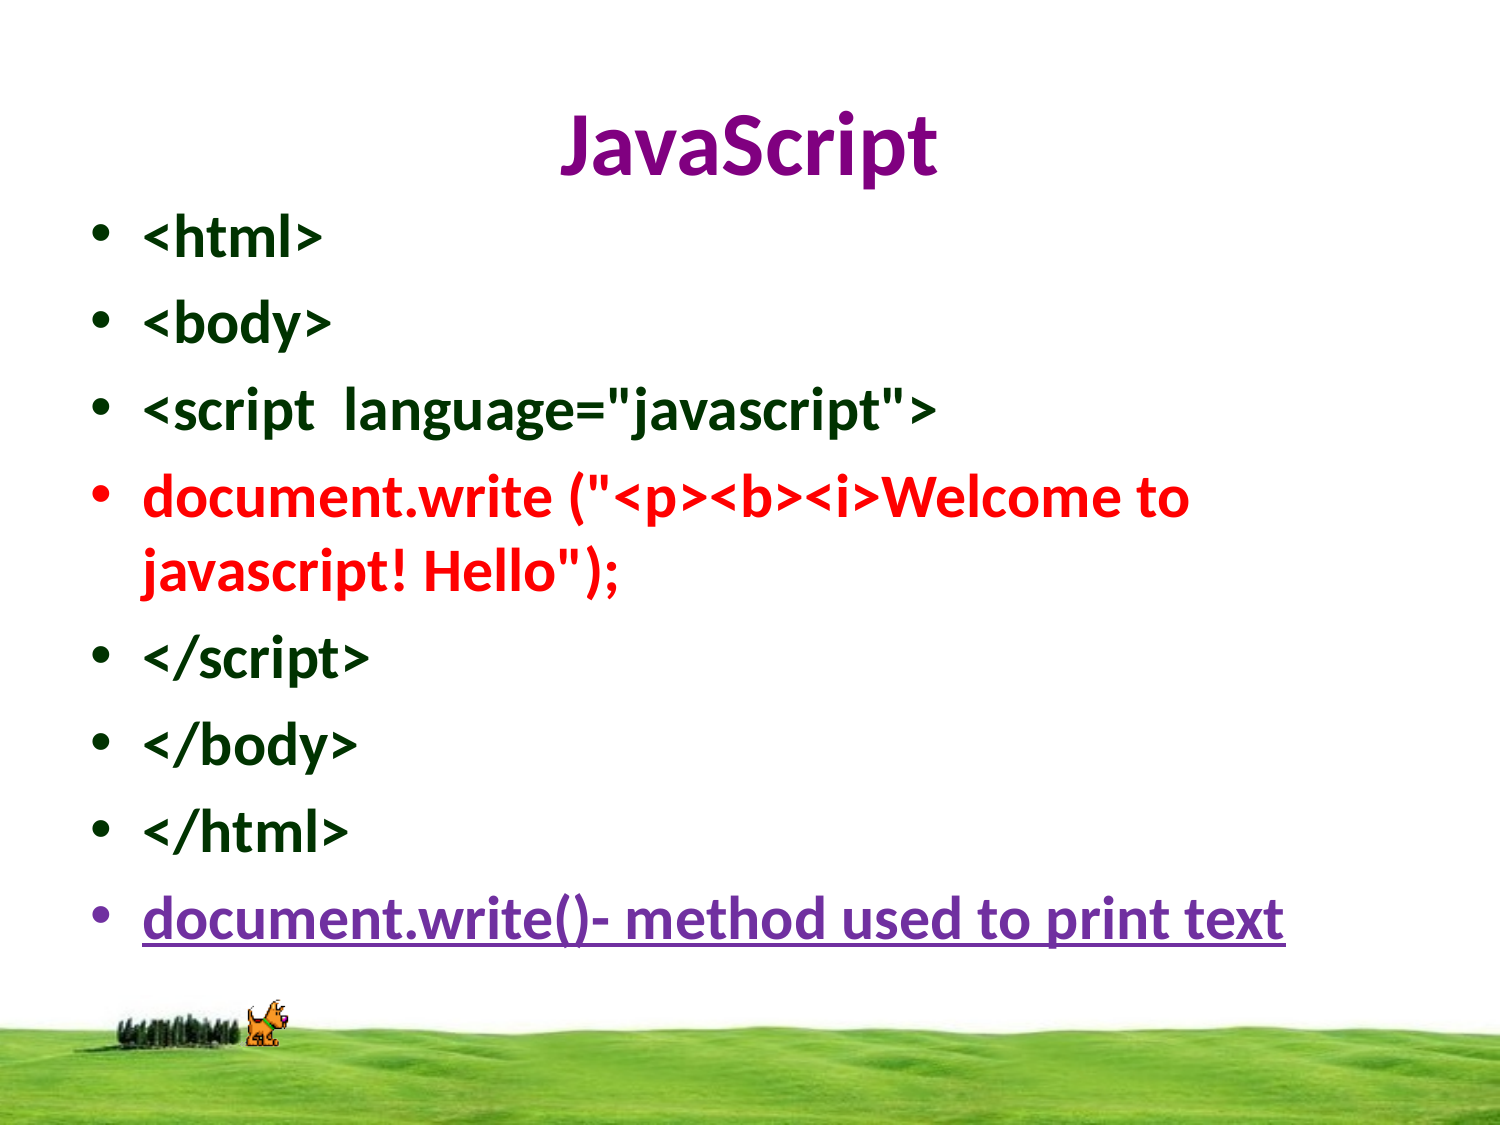

# JavaScript
<html>
<body>
<script language="javascript">
document.write ("<p><b><i>Welcome to javascript! Hello");
</script>
</body>
</html>
document.write()- method used to print text